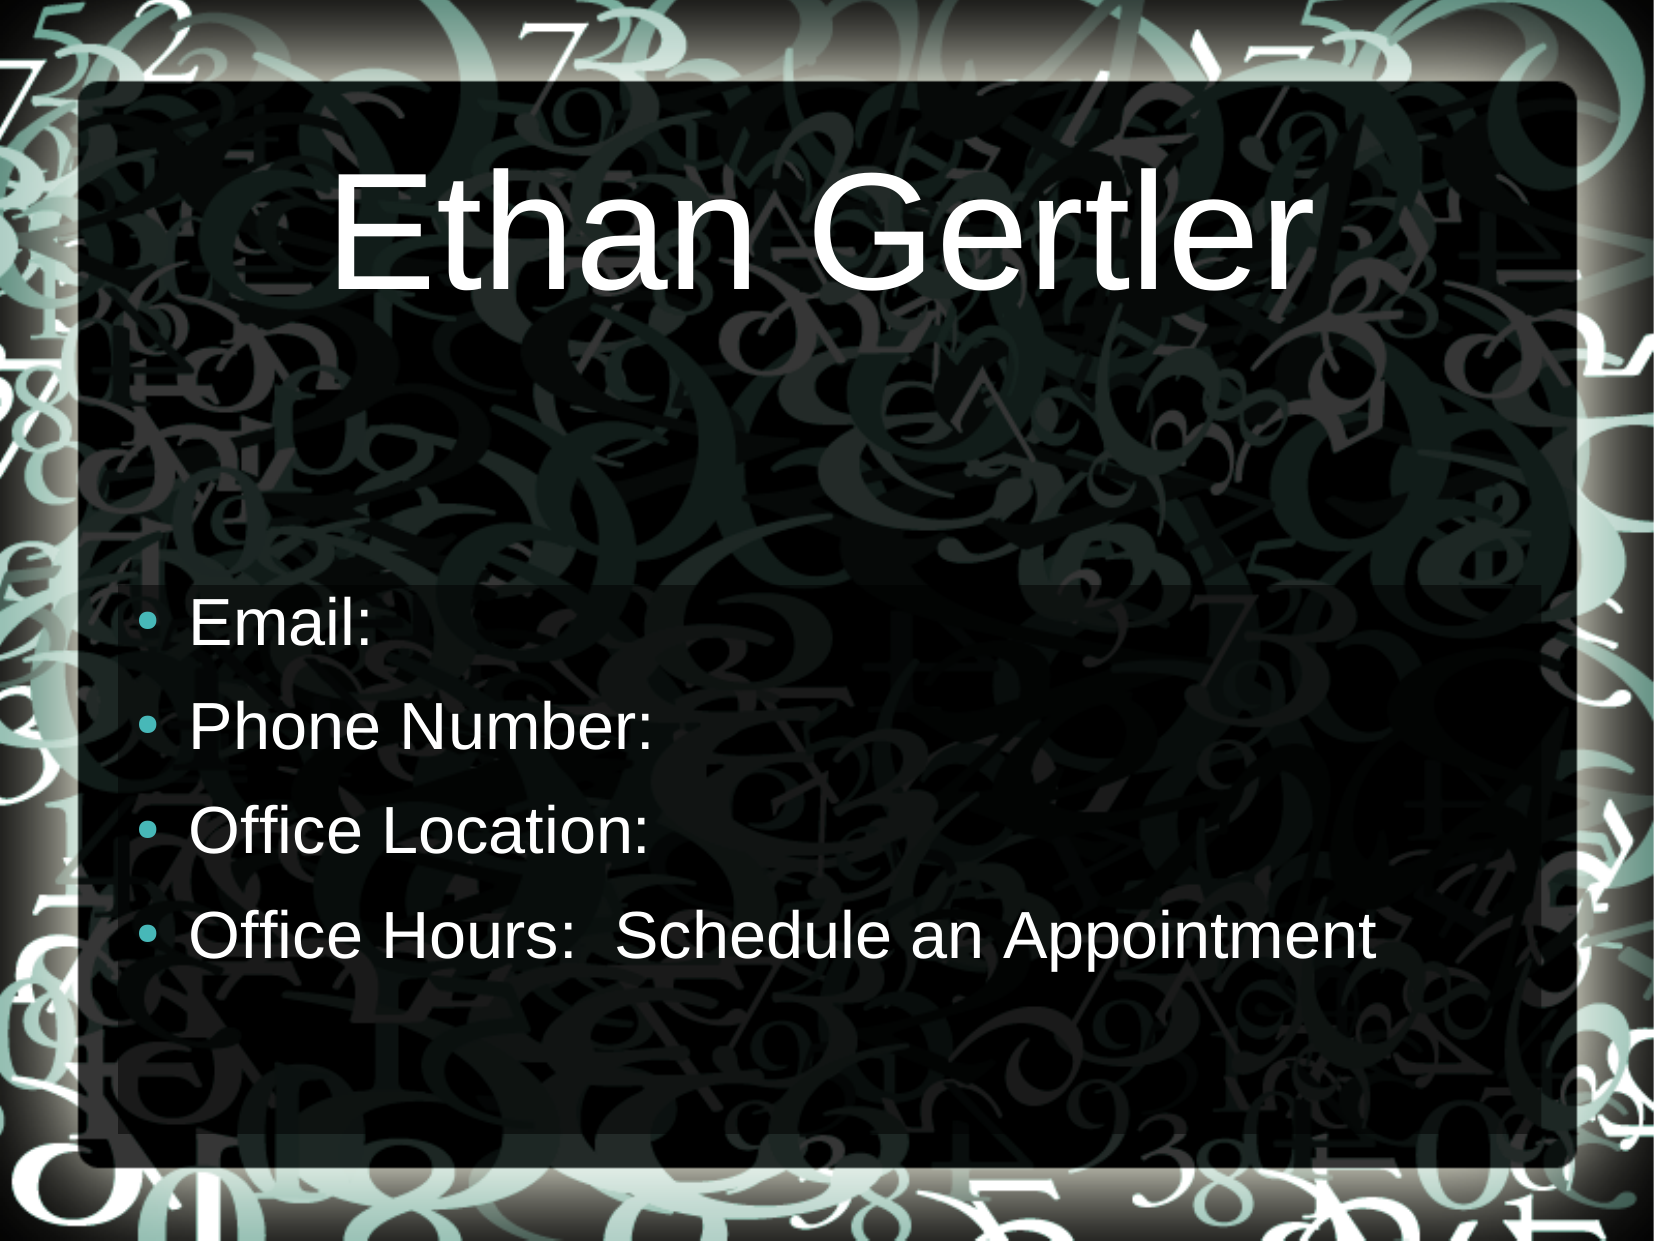

# Ethan Gertler
Email:
Phone Number:
Office Location:
Office Hours: Schedule an Appointment